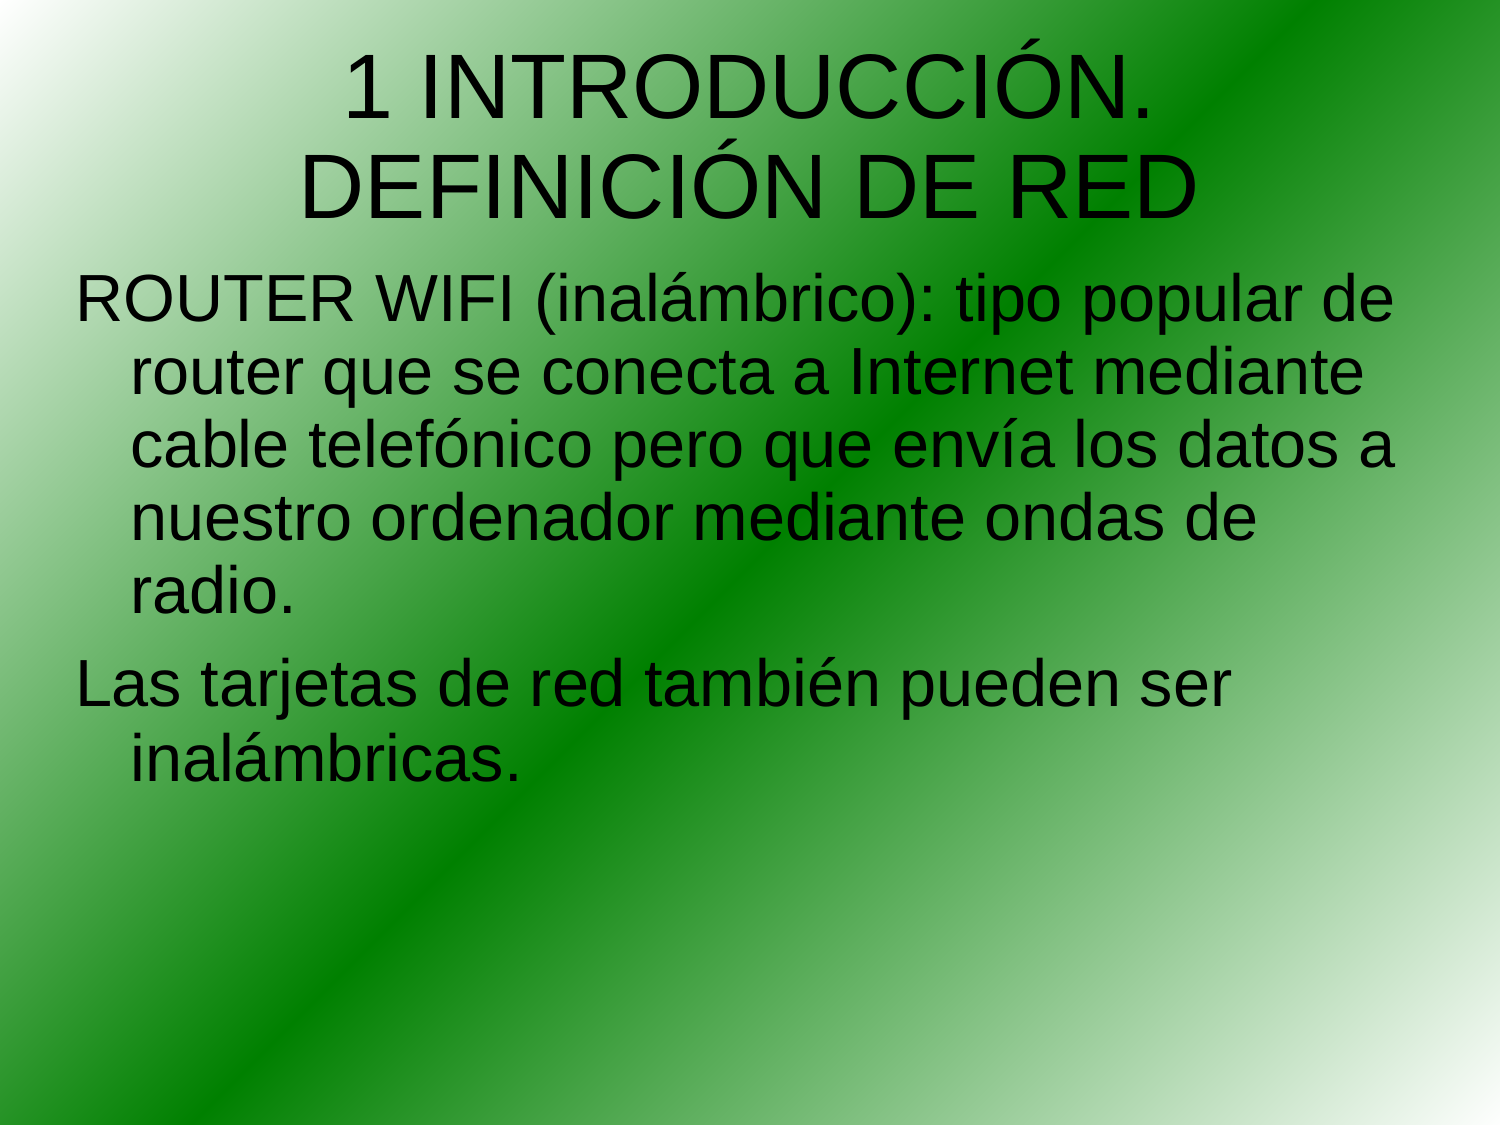

# 1 INTRODUCCIÓN. DEFINICIÓN DE RED
ROUTER WIFI (inalámbrico): tipo popular de router que se conecta a Internet mediante cable telefónico pero que envía los datos a nuestro ordenador mediante ondas de radio.
Las tarjetas de red también pueden ser inalámbricas.